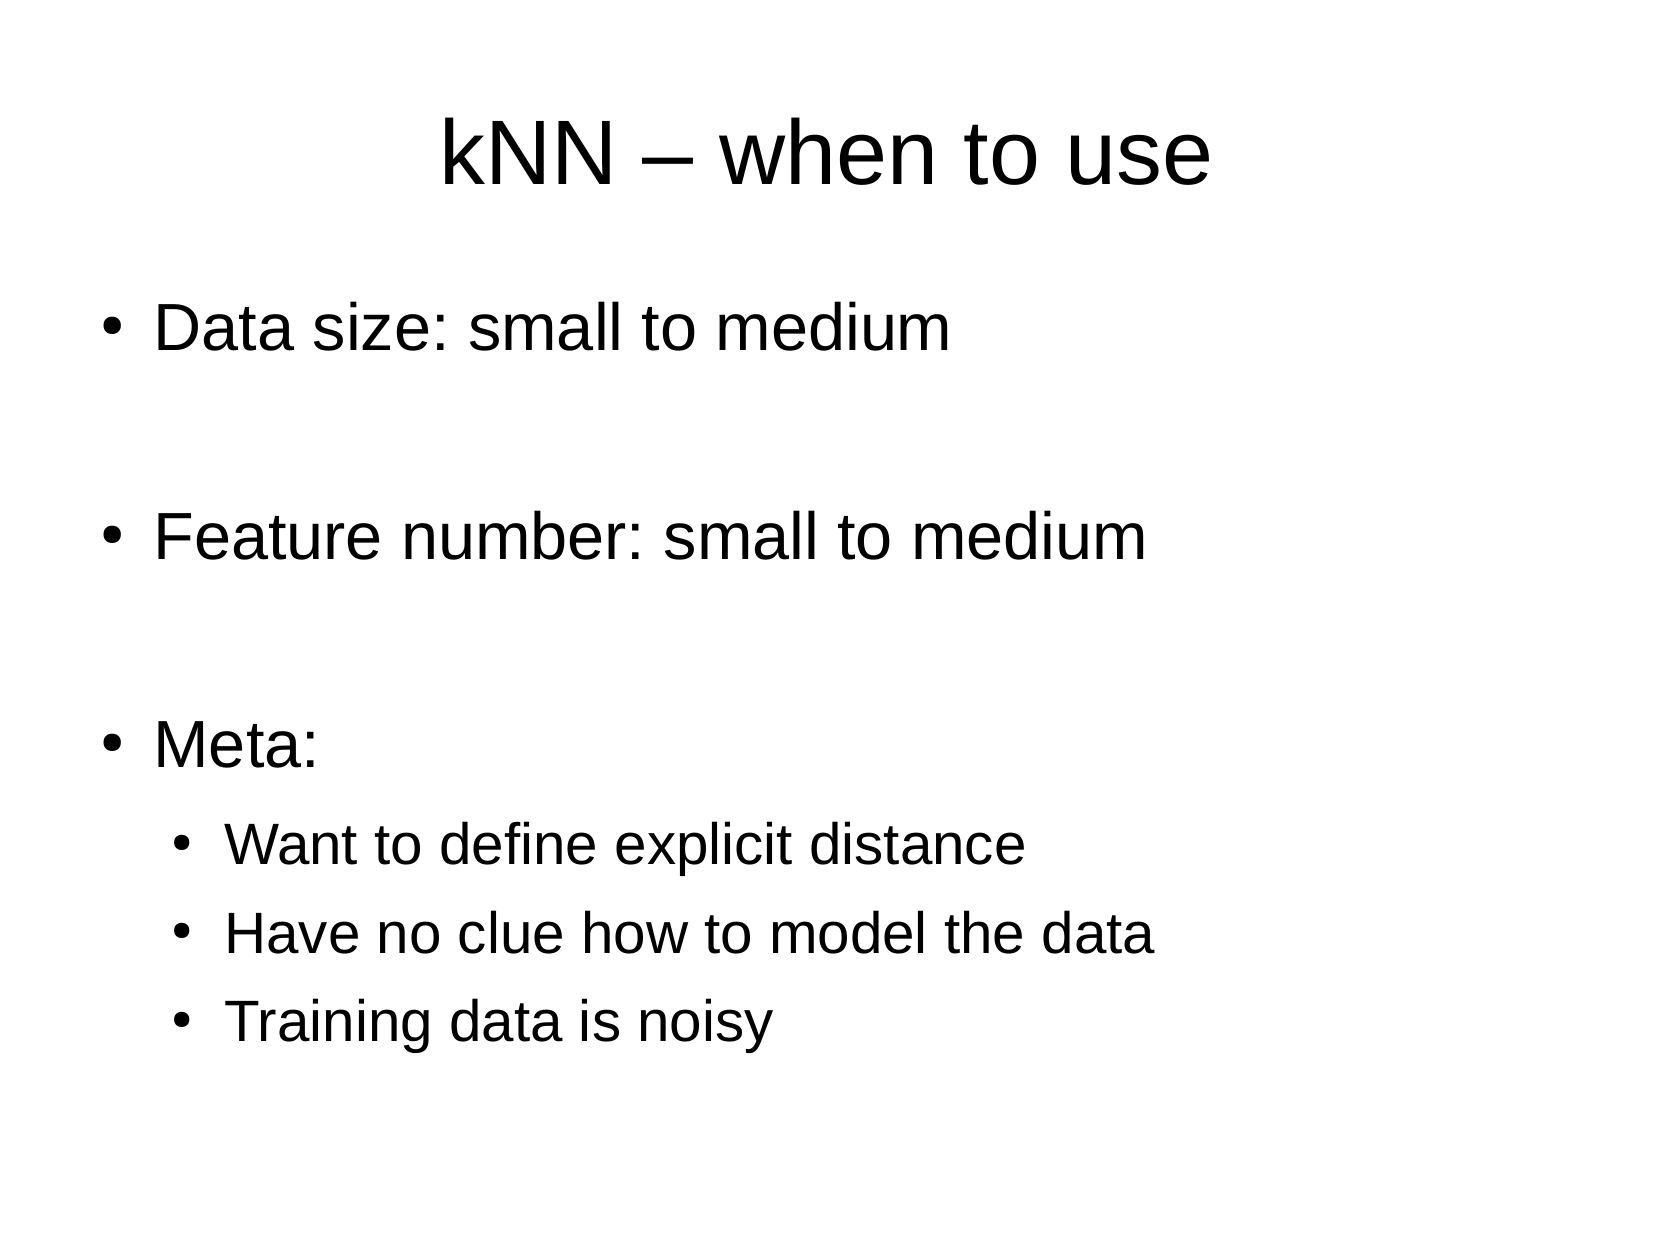

# kNN – when to use
Data size: small to medium
Feature number: small to medium
Meta:
Want to define explicit distance
Have no clue how to model the data
Training data is noisy